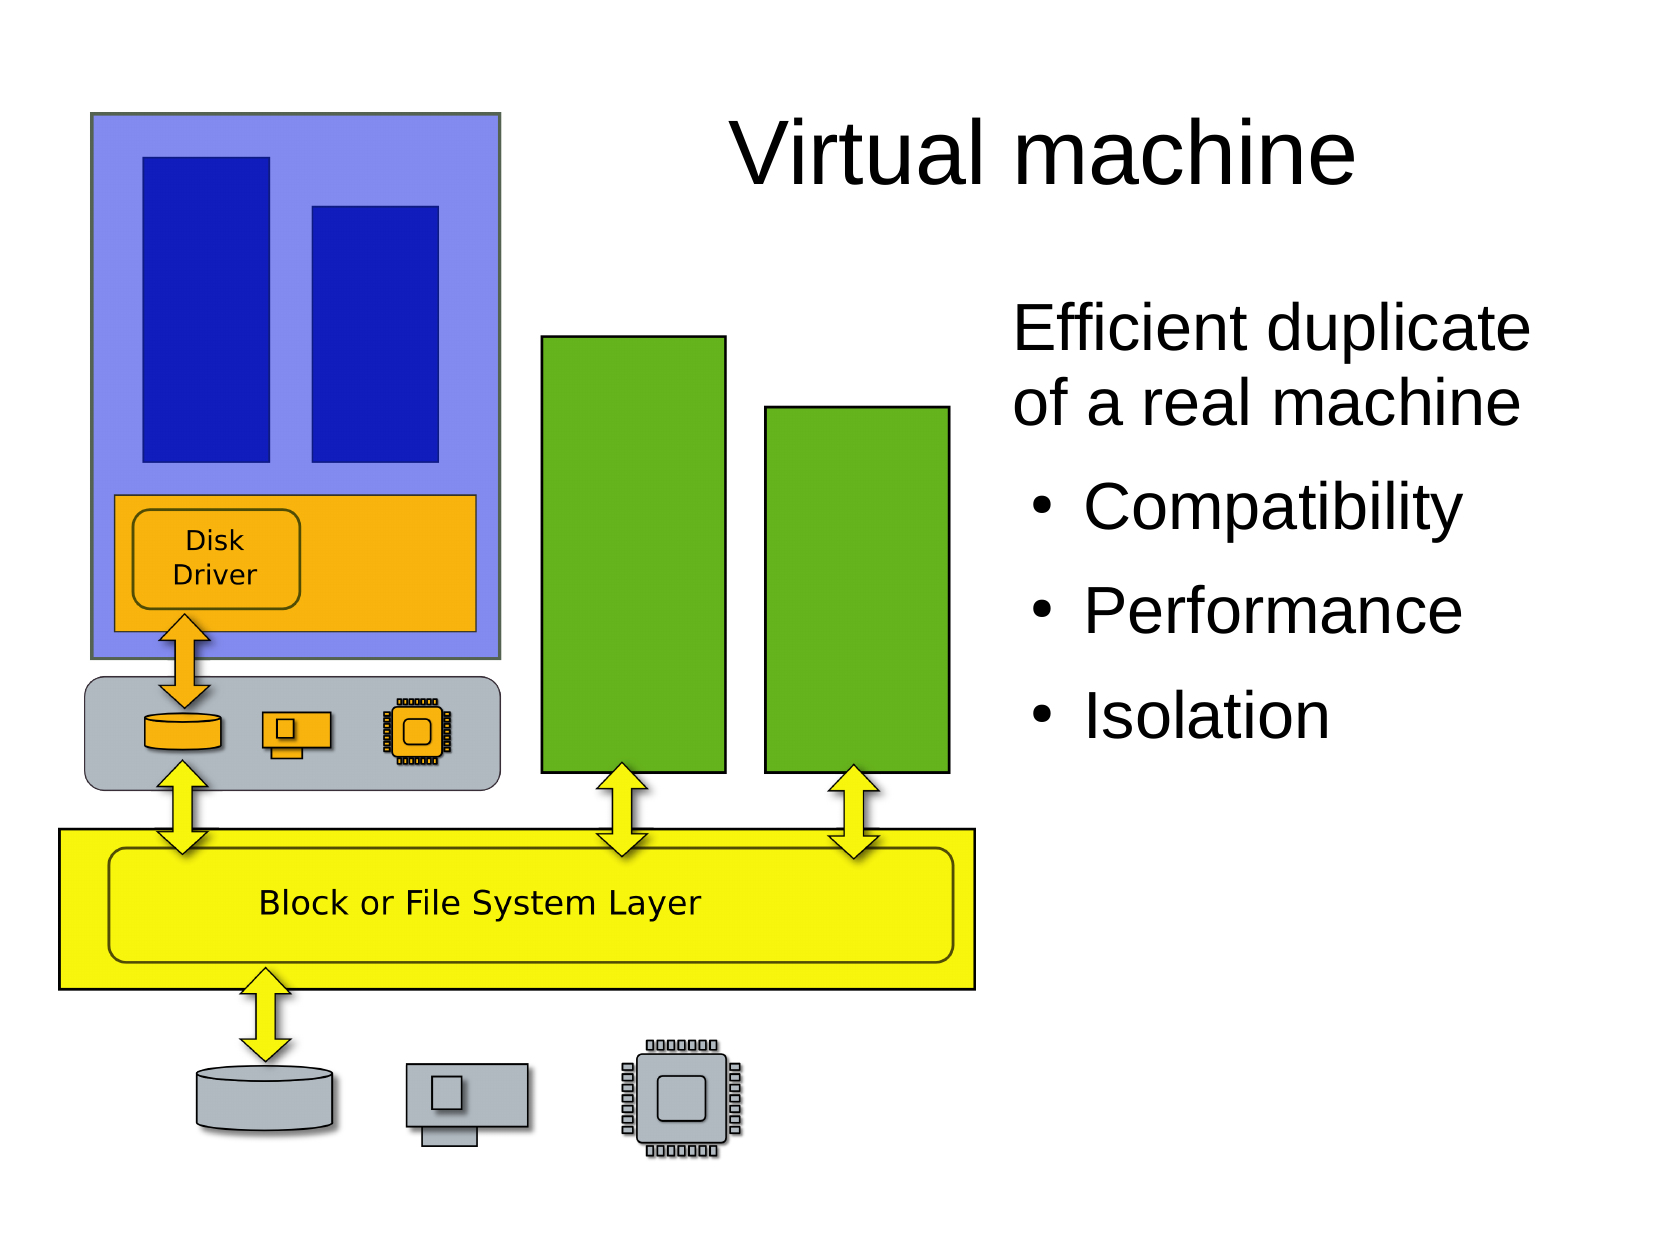

# Virtual machine
Efficient duplicate of a real machine
Compatibility
Performance
Isolation